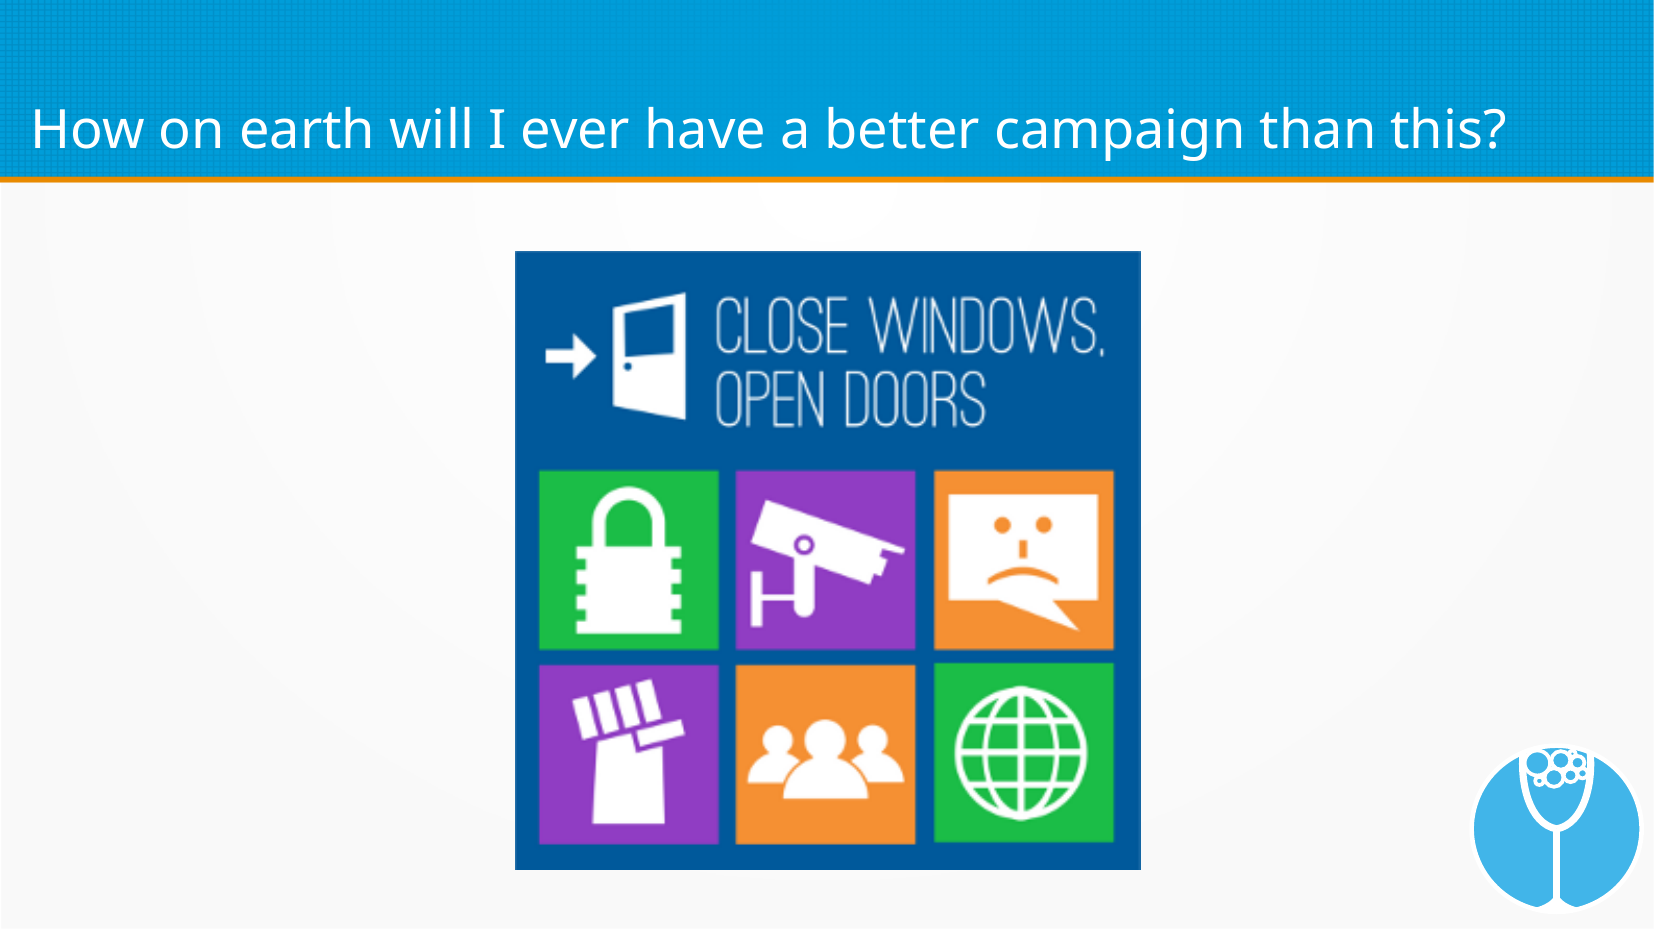

How on earth will I ever have a better campaign than this?